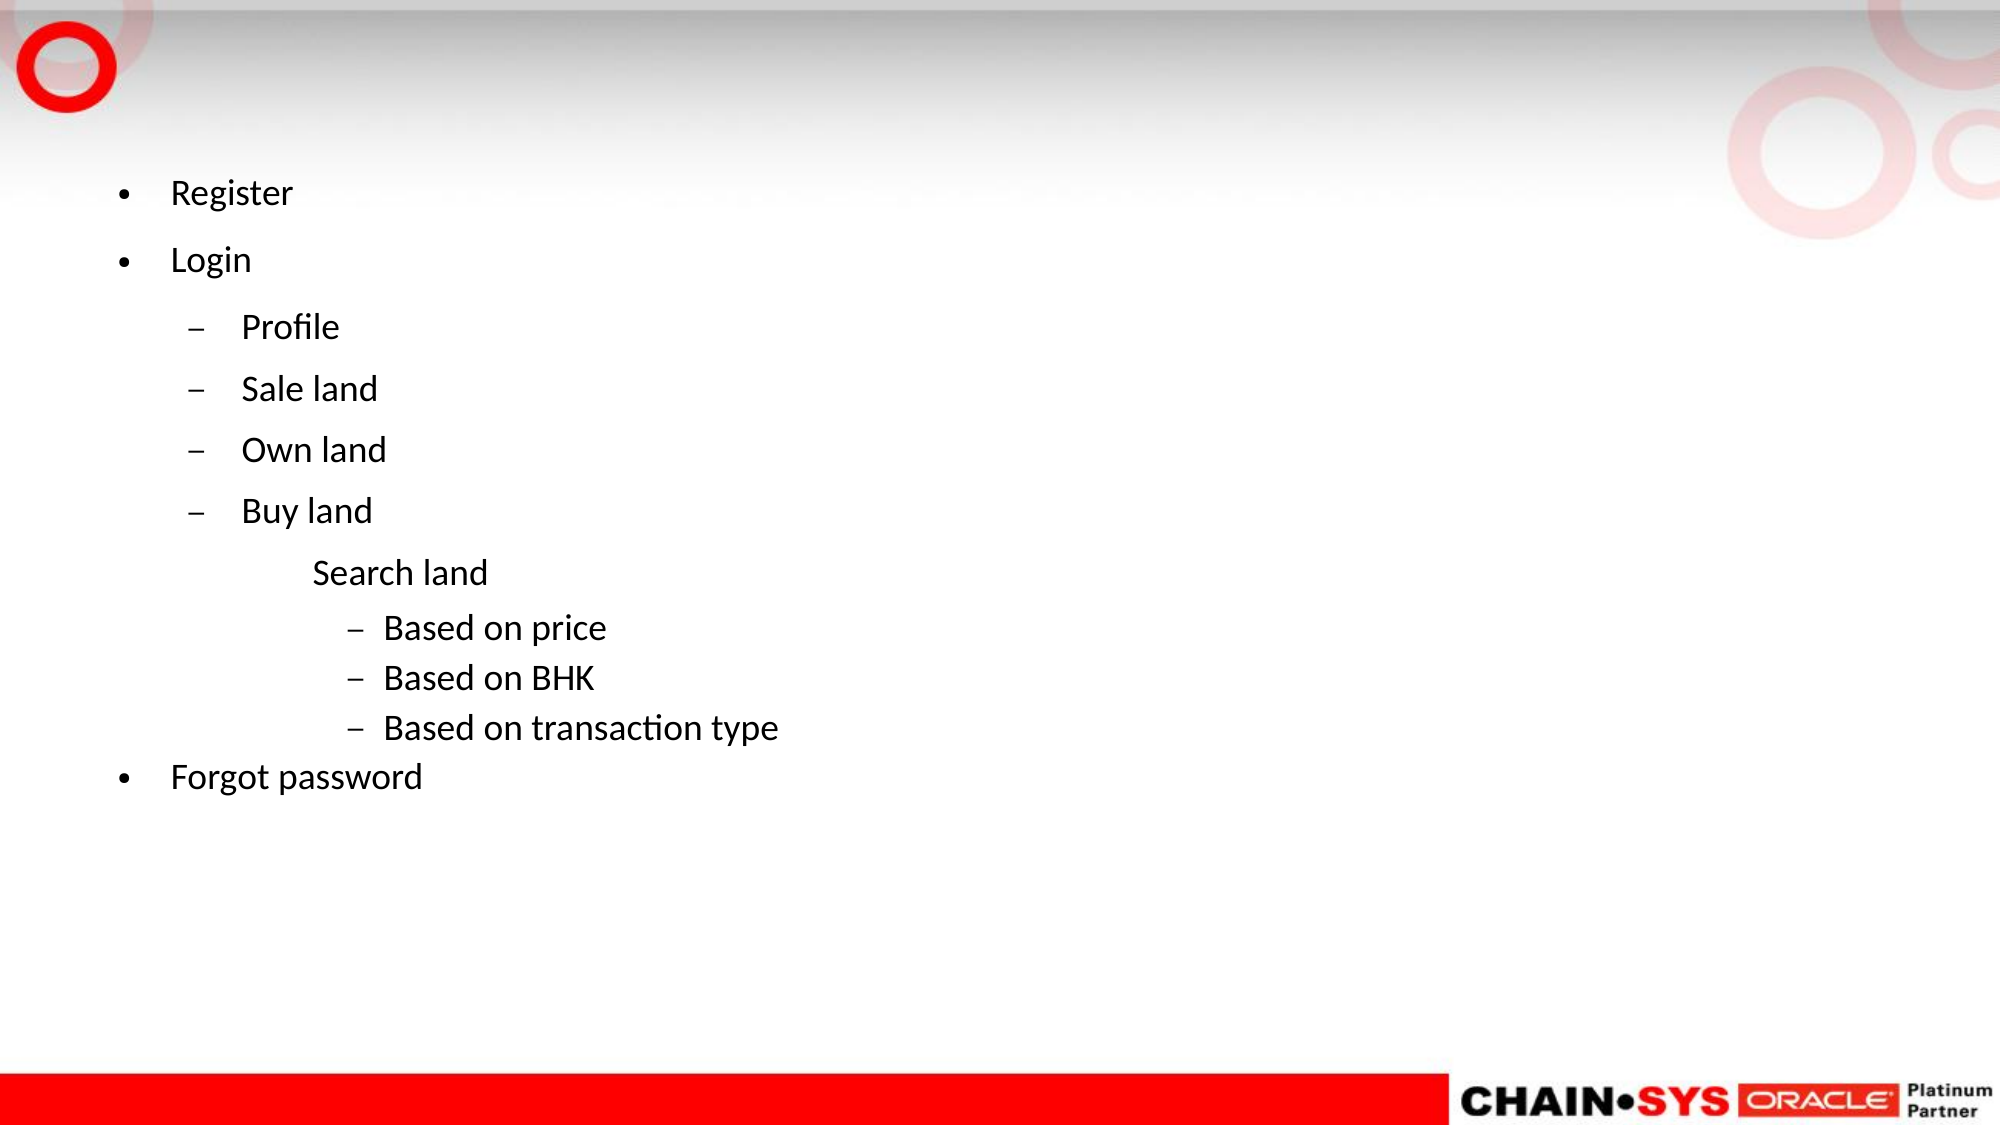

# Register
Login
Profile
Sale land
Own land
Buy land
Search land
Based on price
Based on BHK
Based on transaction type
Forgot password